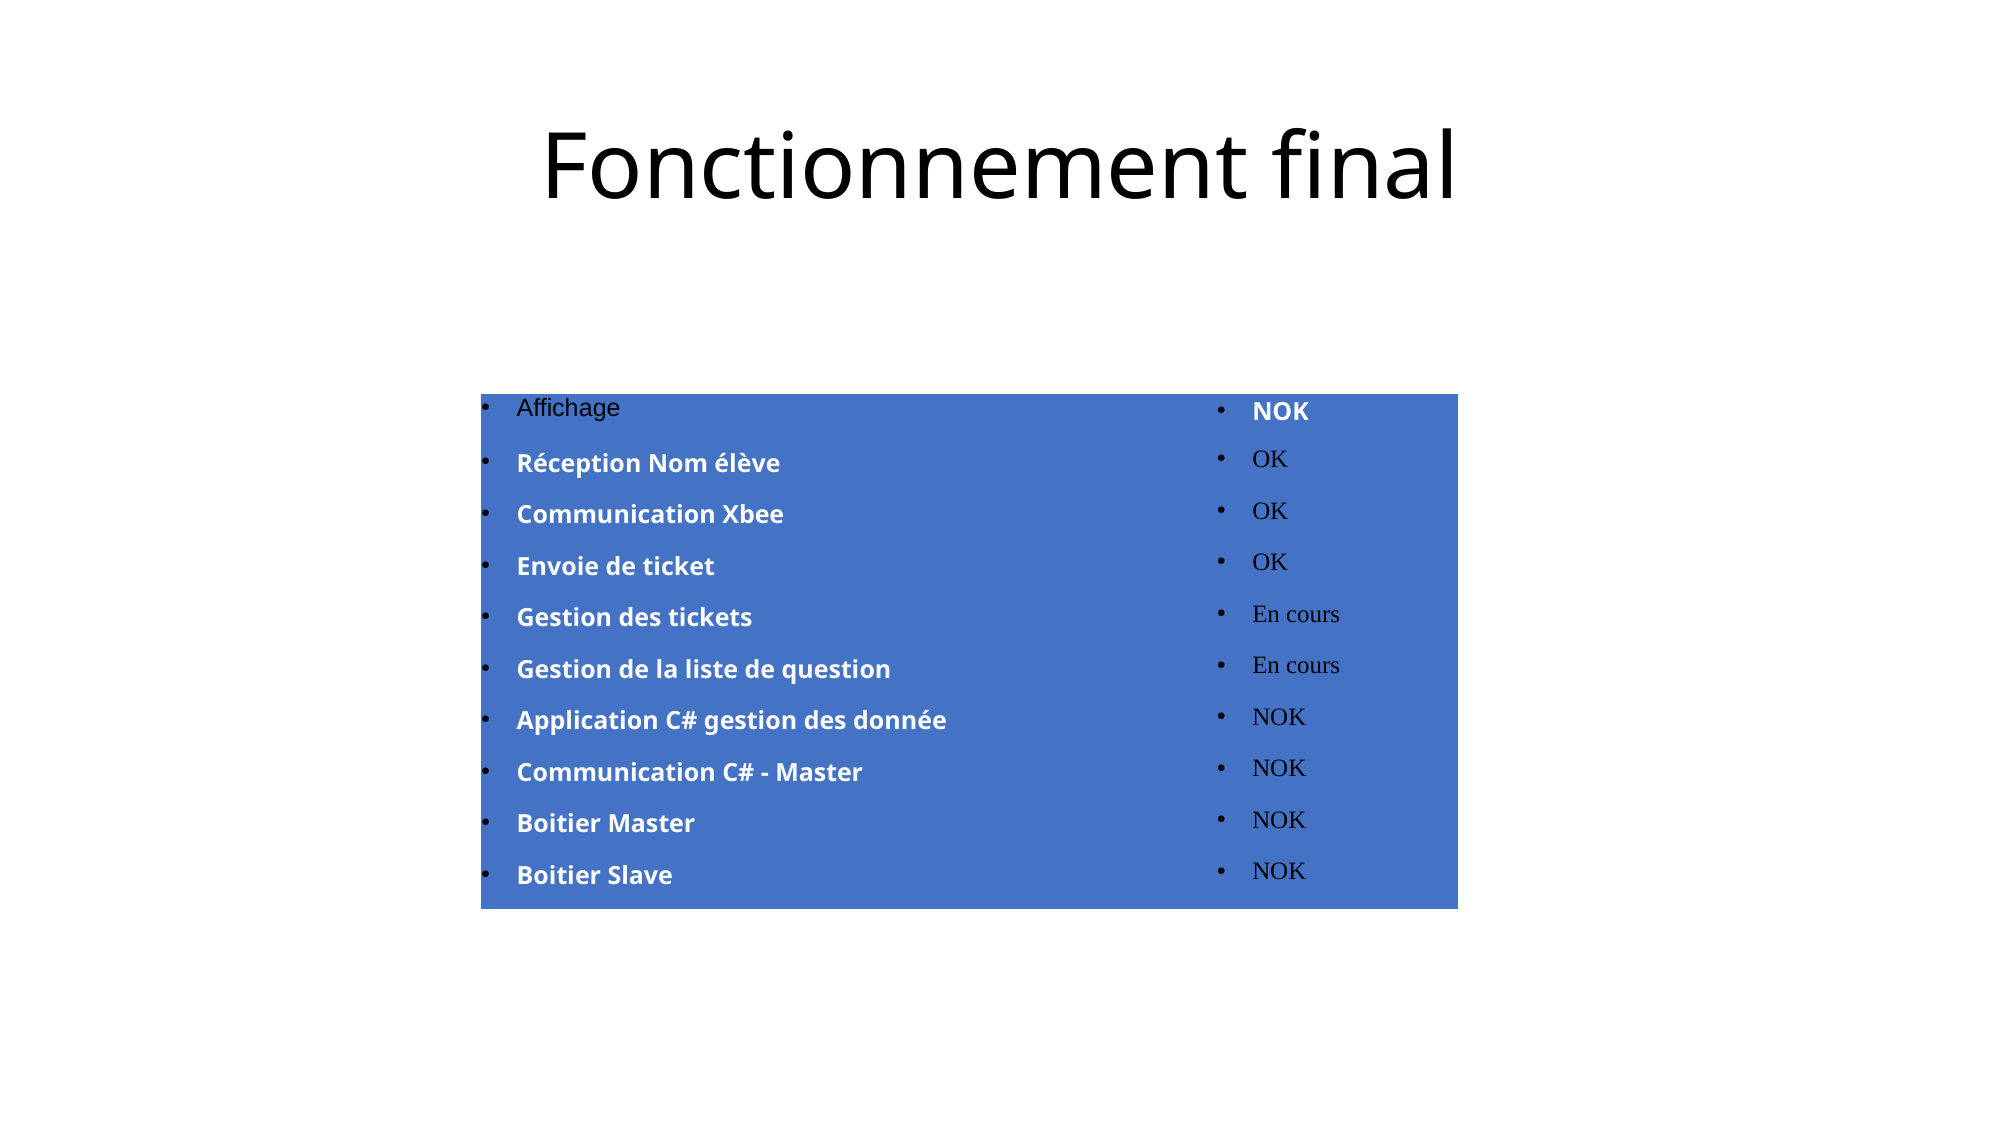

# Fonctionnement final
| Affichage | NOK |
| --- | --- |
| Réception Nom élève | OK |
| Communication Xbee | OK |
| Envoie de ticket | OK |
| Gestion des tickets | En cours |
| Gestion de la liste de question | En cours |
| Application C# gestion des donnée | NOK |
| Communication C# - Master | NOK |
| Boitier Master | NOK |
| Boitier Slave | NOK |